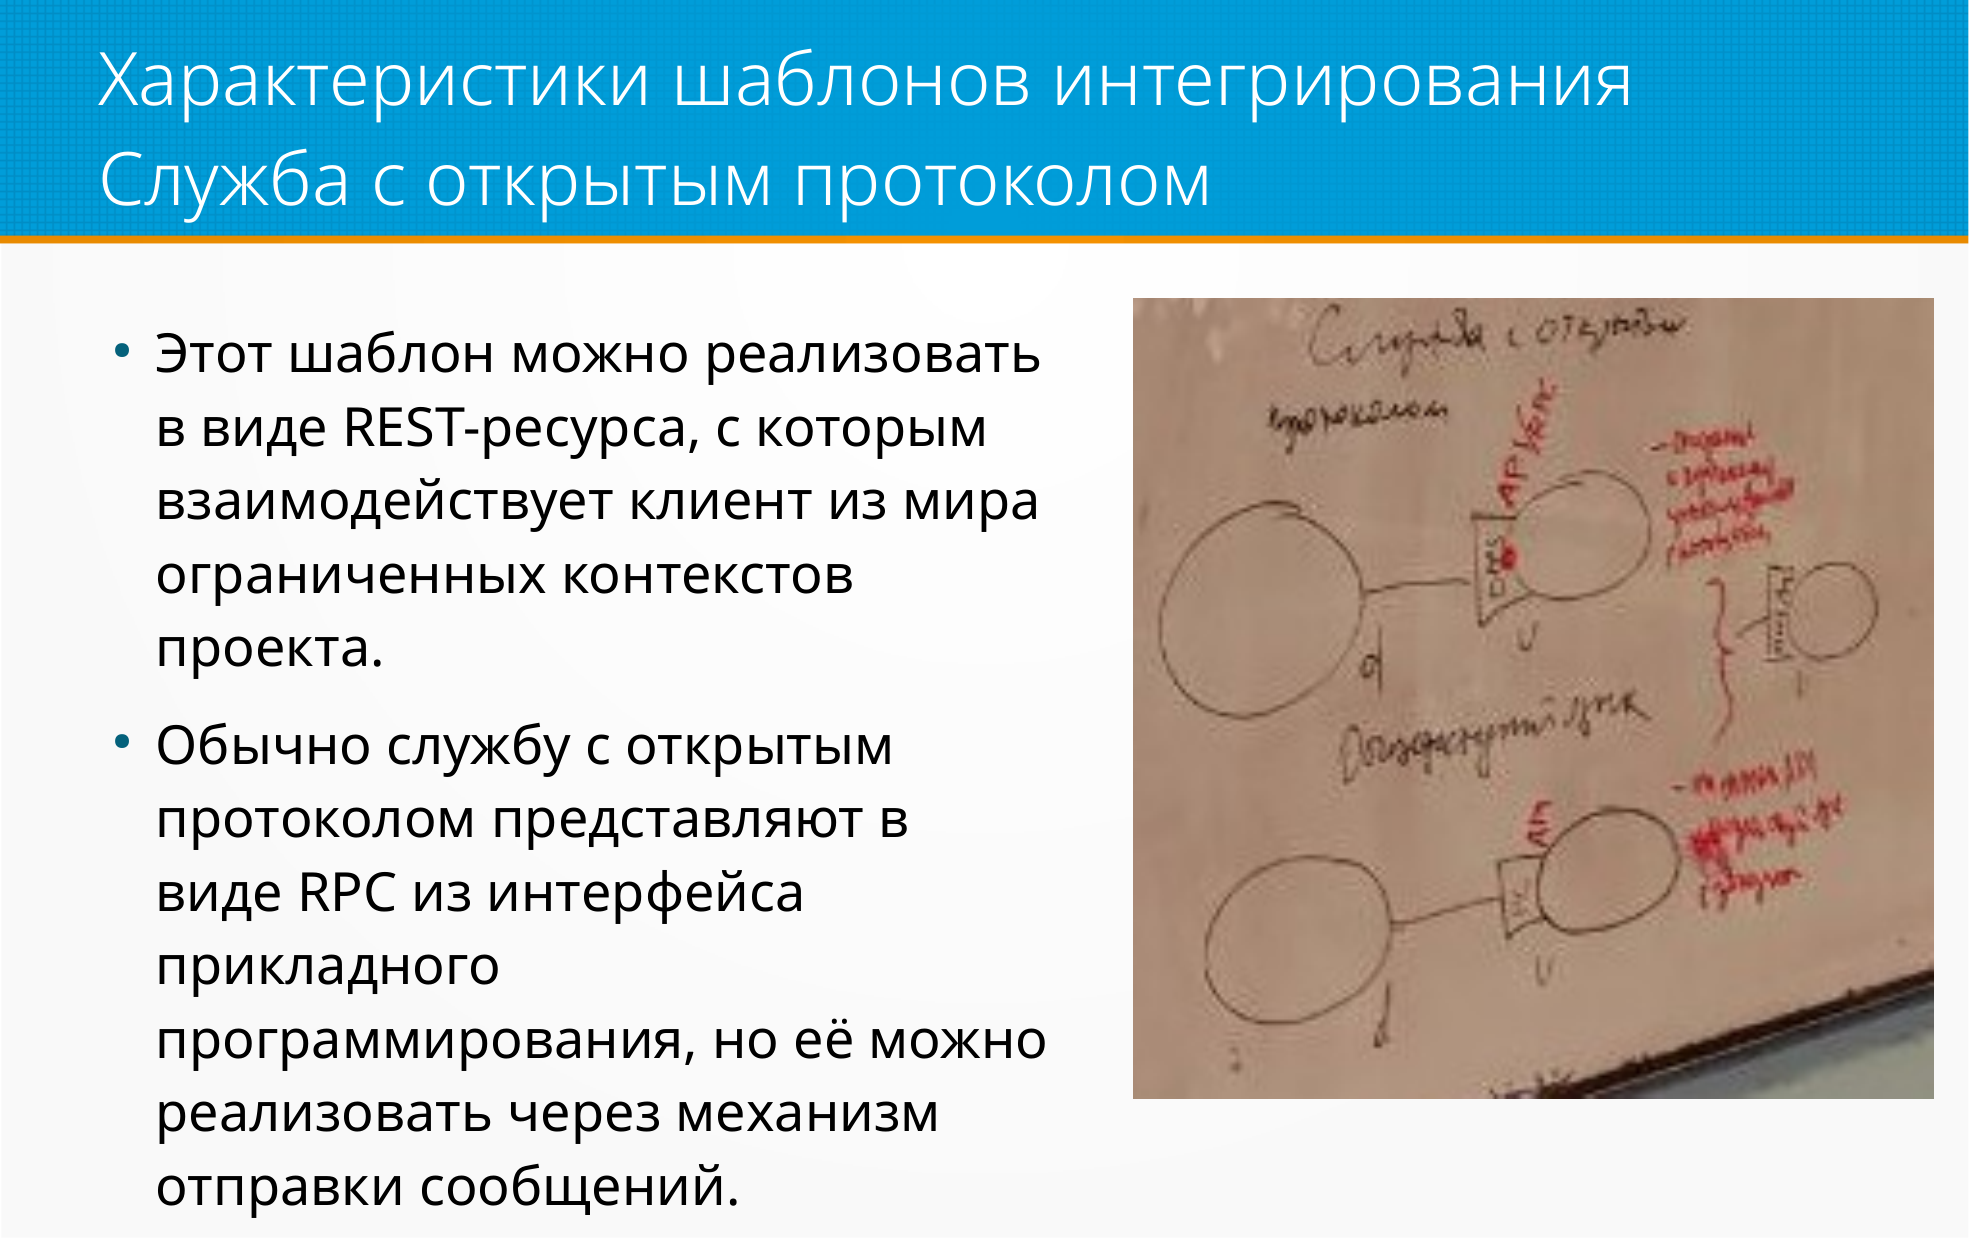

# Характеристики шаблонов интегрирования Служба с открытым протоколом
Этот шаблон можно реализовать в виде REST-ресурса, с которым взаимодействует клиент из мира ограниченных контекстов проекта.
Обычно службу с открытым протоколом представляют в виде RPC из интерфейса прикладного программирования, но её можно реализовать через механизм отправки сообщений.